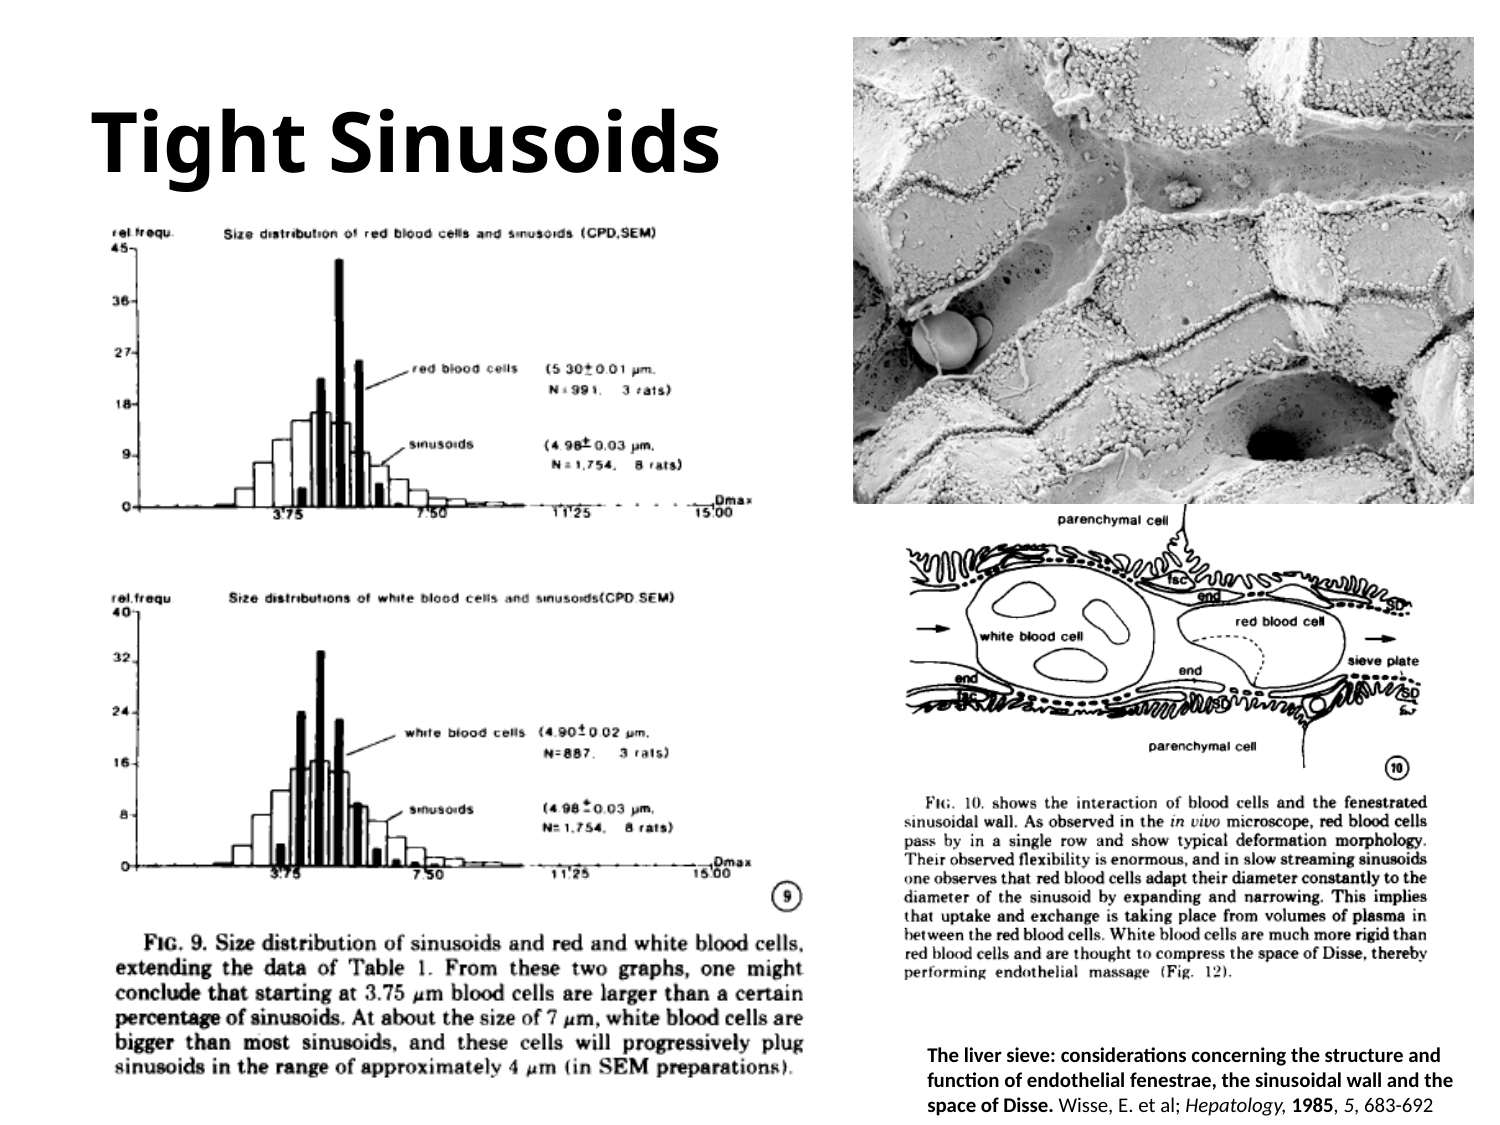

# Tight Sinusoids
The liver sieve: considerations concerning the structure and function of endothelial fenestrae, the sinusoidal wall and the space of Disse. Wisse, E. et al; Hepatology, 1985, 5, 683-692